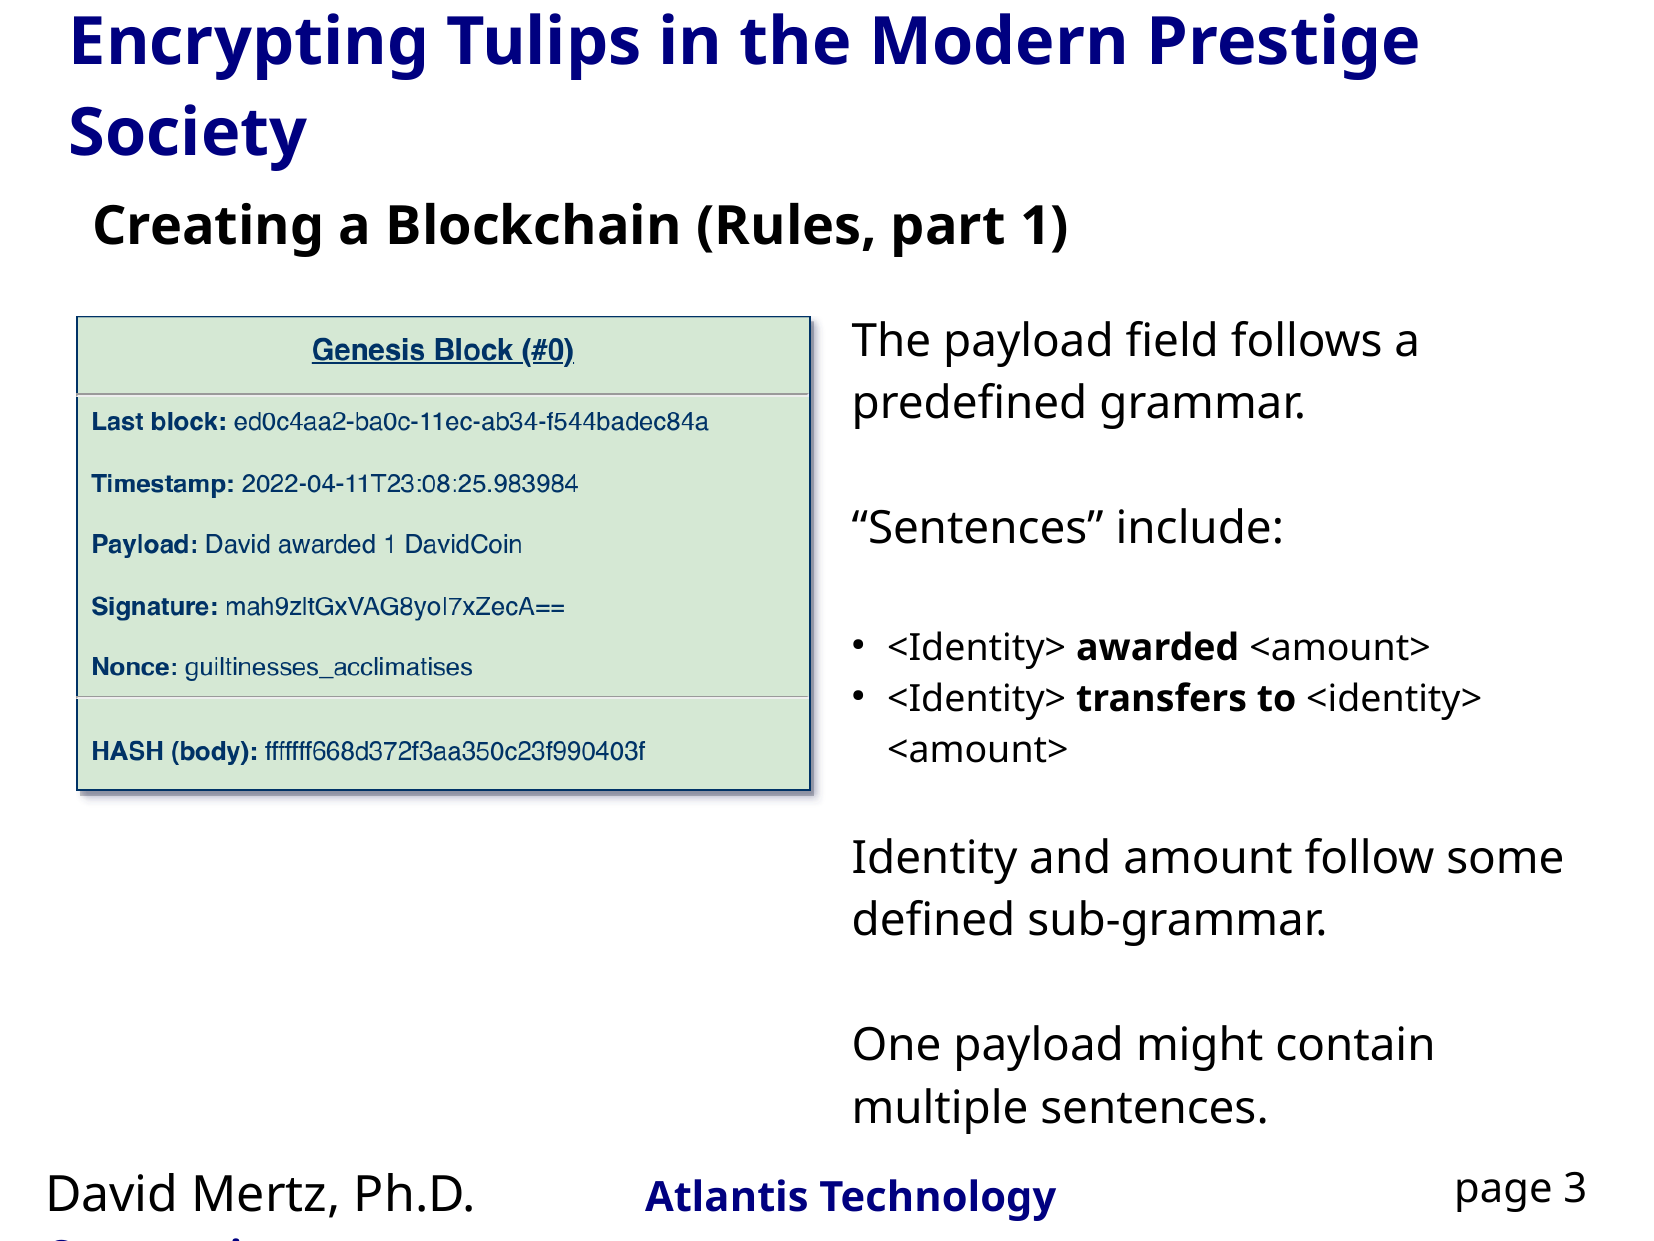

# Creating a Blockchain (Rules, part 1)
The payload field follows a predefined grammar.
“Sentences” include:
<Identity> awarded <amount>
<Identity> transfers to <identity> <amount>
Identity and amount follow some defined sub-grammar.
One payload might contain multiple sentences.